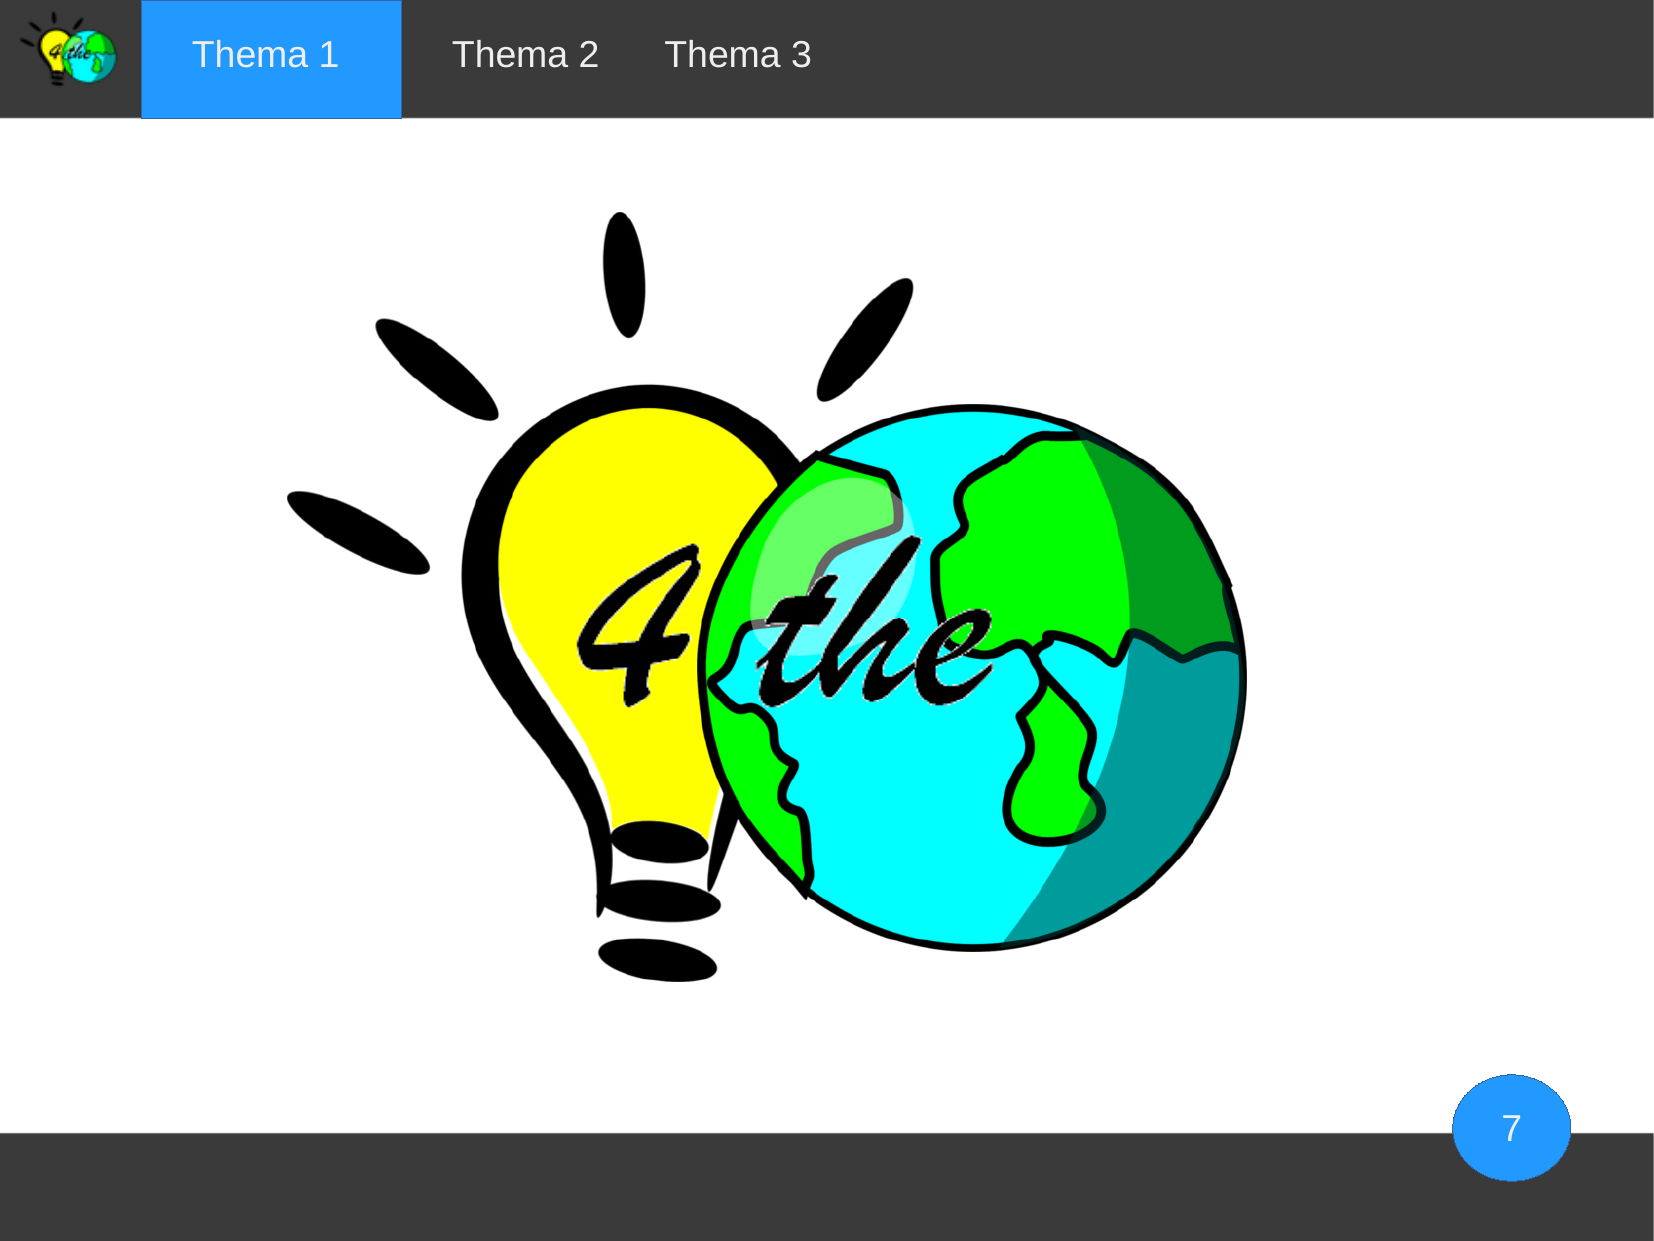

Thema 1
Thema 2
Thema 3
7